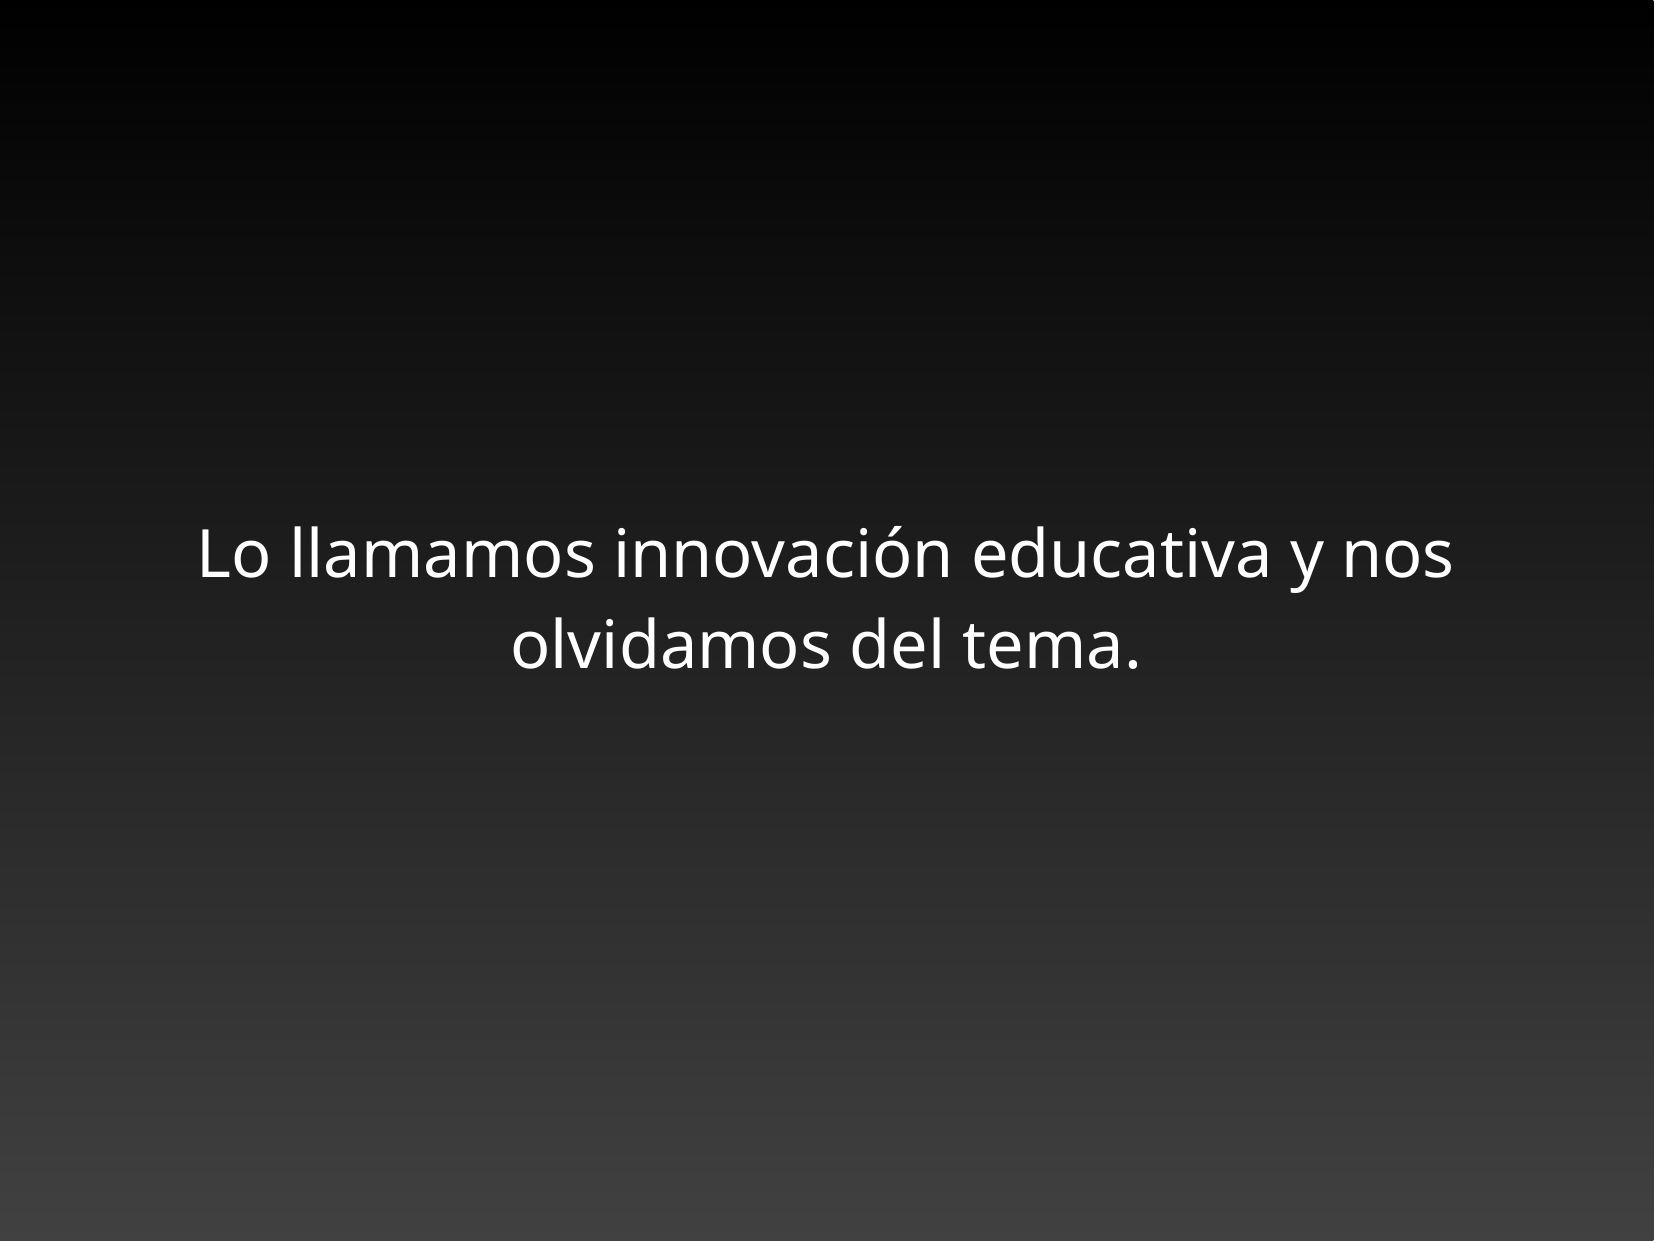

# Lo llamamos innovación educativa y nos olvidamos del tema.